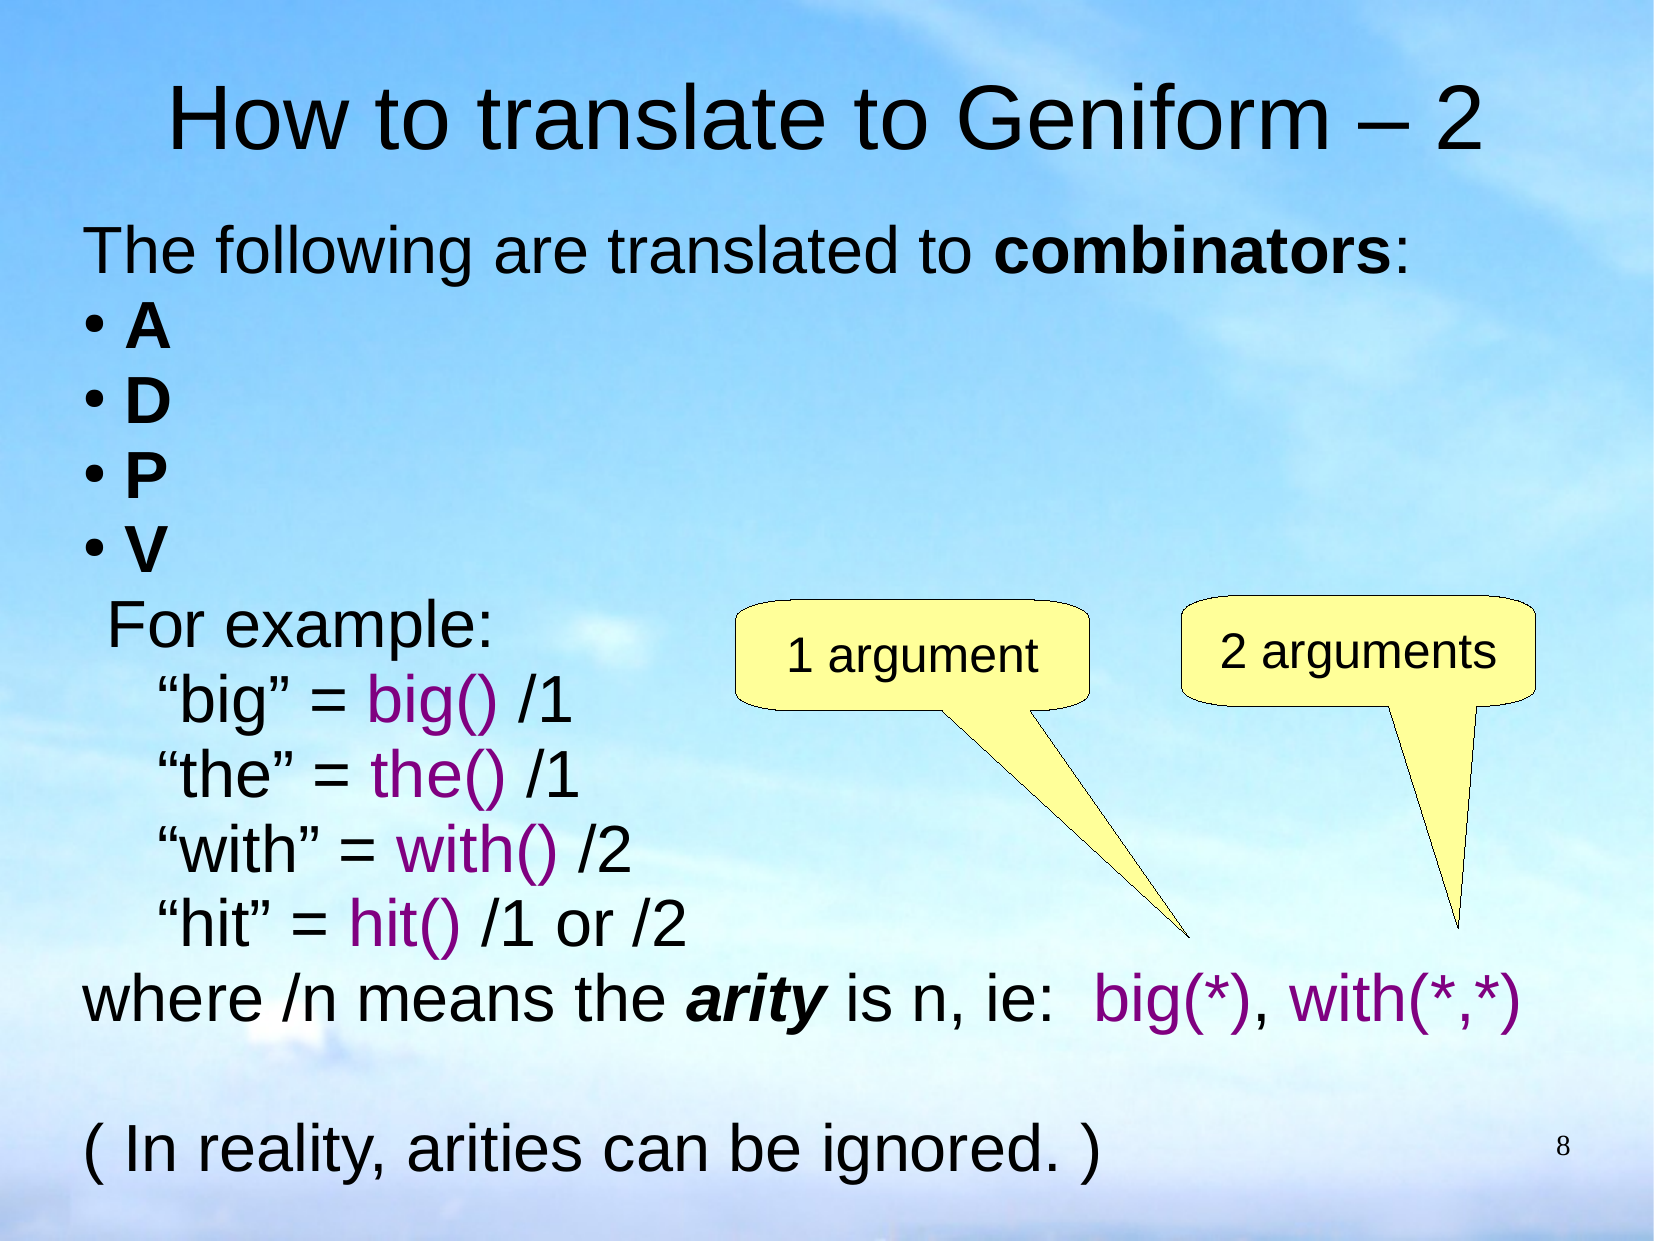

# How to translate to Geniform – 2
The following are translated to combinators:
 A
 D
 P
 V
For example:
	“big” = big() /1
	“the” = the() /1
	“with” = with() /2
	“hit” = hit() /1 or /2
where /n means the arity is n, ie: big(*), with(*,*)
( In reality, arities can be ignored. )
2 arguments
1 argument
8